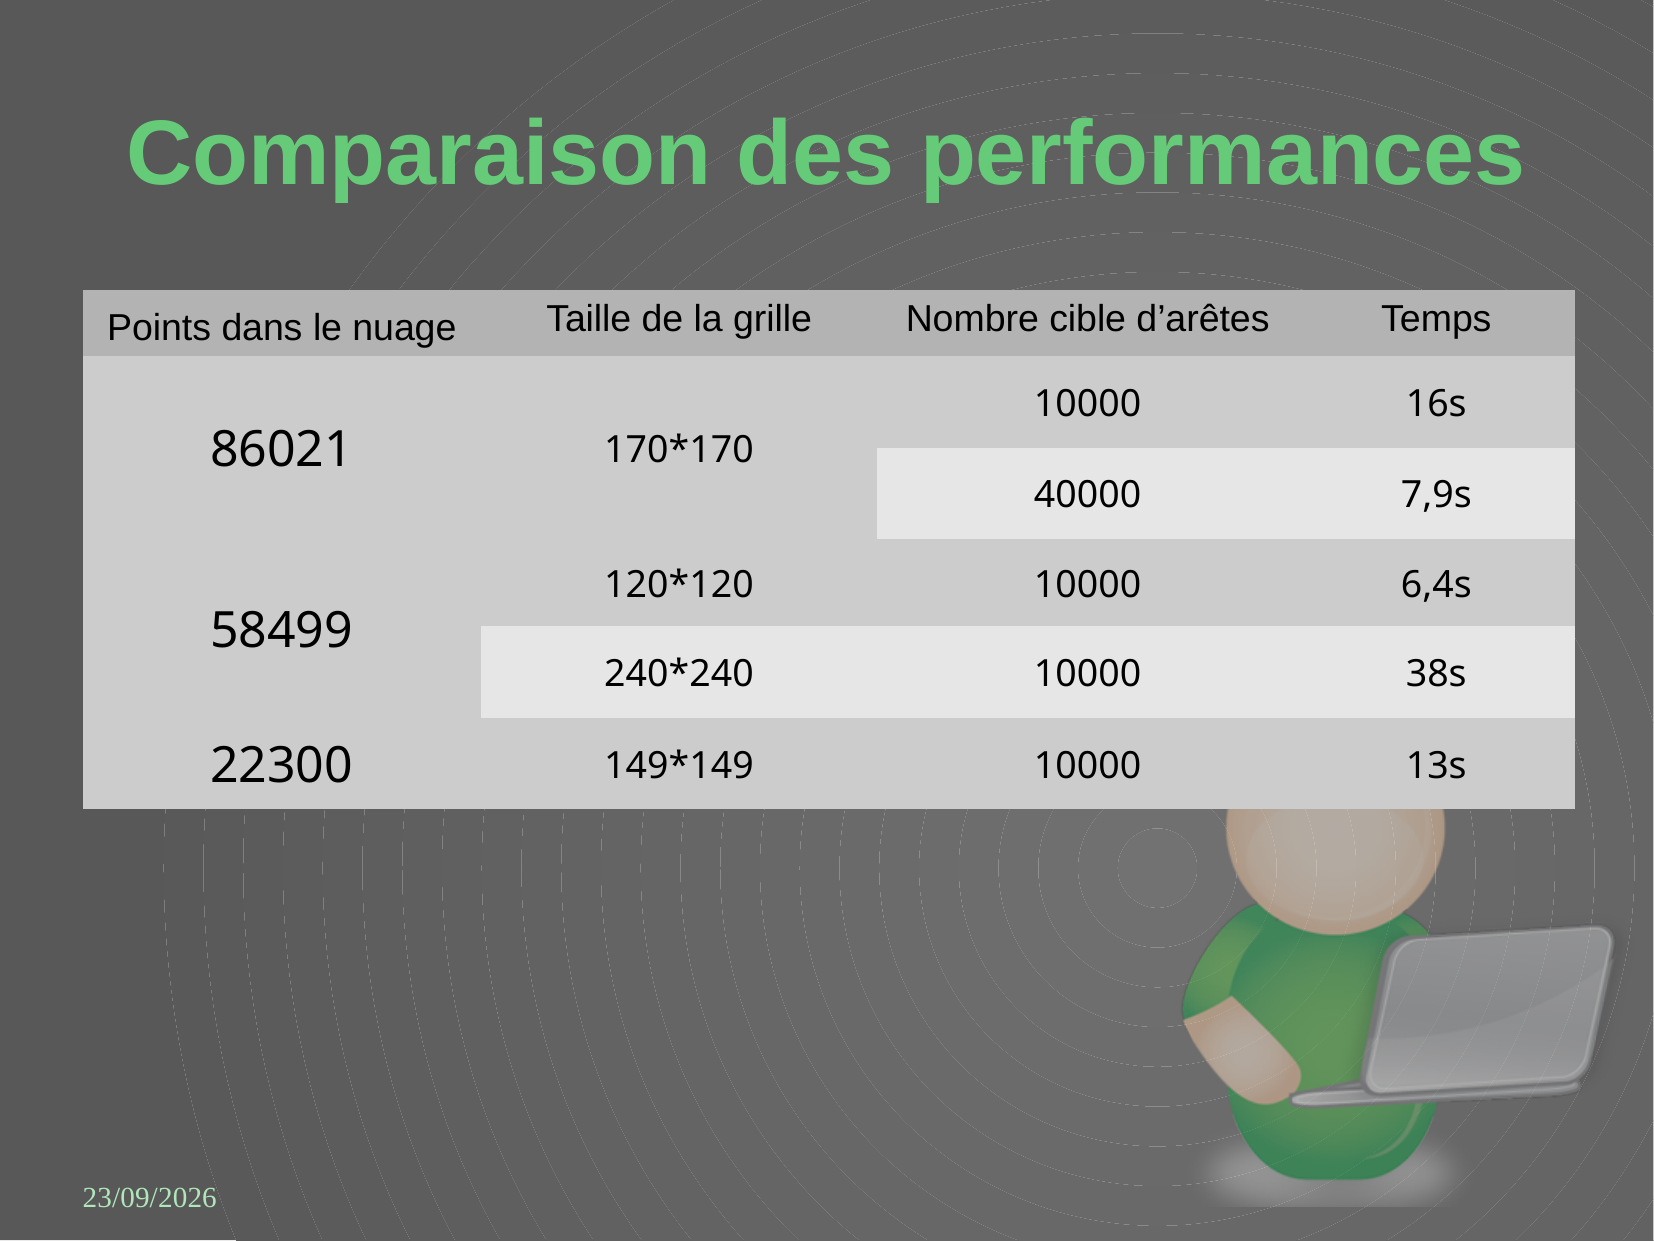

# Comparaison des performances
| Points dans le nuage | Taille de la grille | Nombre cible d’arêtes | Temps |
| --- | --- | --- | --- |
| 86021 | 170\*170 | 10000 | 16s |
| | | 40000 | 7,9s |
| 58499 | 120\*120 | 10000 | 6,4s |
| | 240\*240 | 10000 | 38s |
| 22300 | 149\*149 | 10000 | 13s |